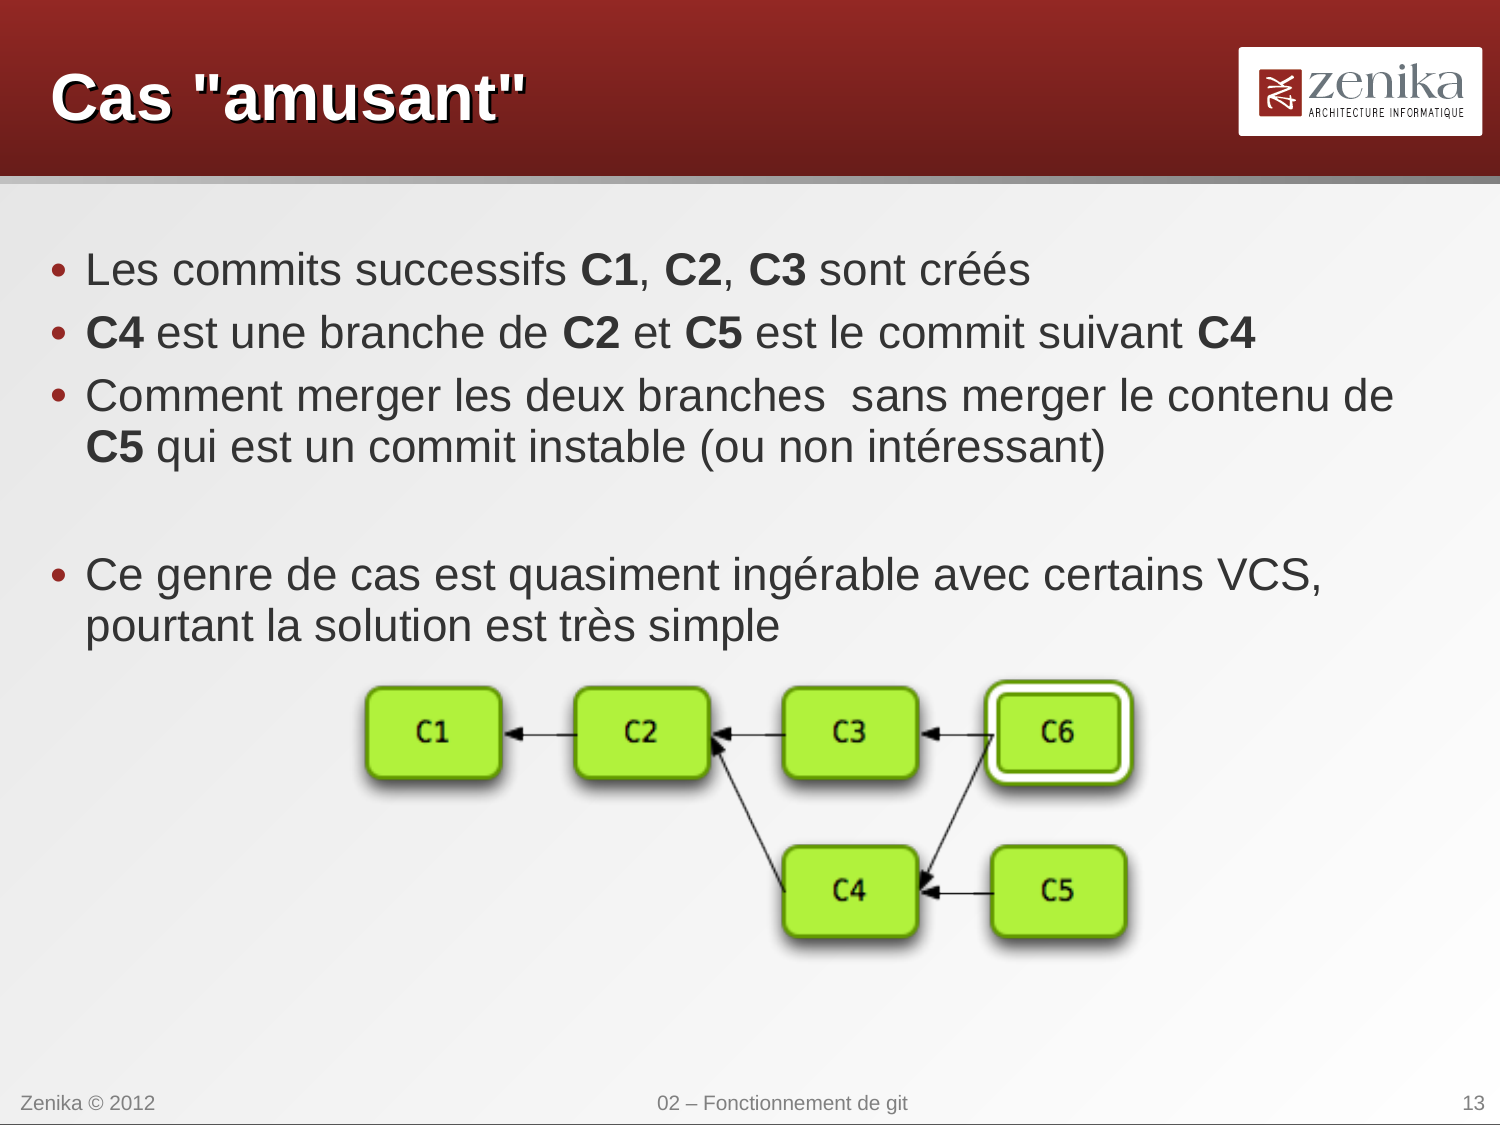

# Cas "amusant"
Les commits successifs C1, C2, C3 sont créés
C4 est une branche de C2 et C5 est le commit suivant C4
Comment merger les deux branches  sans merger le contenu de C5 qui est un commit instable (ou non intéressant)
Ce genre de cas est quasiment ingérable avec certains VCS, pourtant la solution est très simple